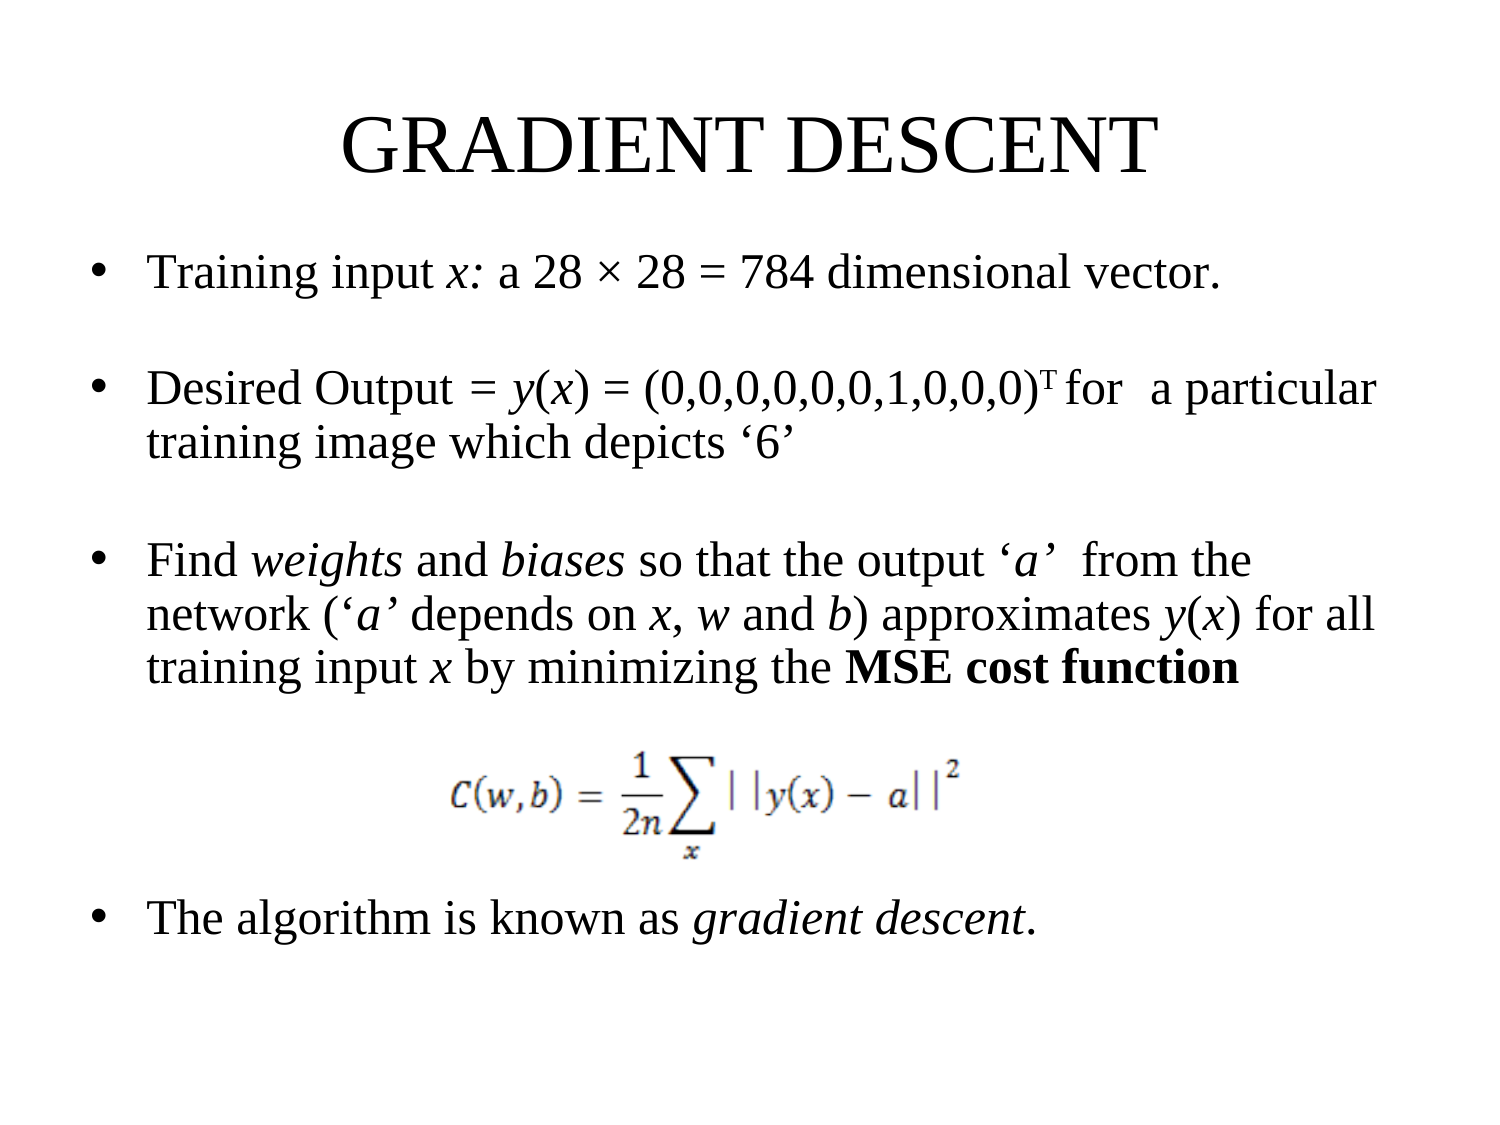

# GRADIENT DESCENT
Training input x: a 28 × 28 = 784 dimensional vector.
Desired Output = y(x) = (0,0,0,0,0,0,1,0,0,0)T for a particular training image which depicts ‘6’
Find weights and biases so that the output ‘a’ from the network (‘a’ depends on x, w and b) approximates y(x) for all training input x by minimizing the MSE cost function
The algorithm is known as gradient descent.